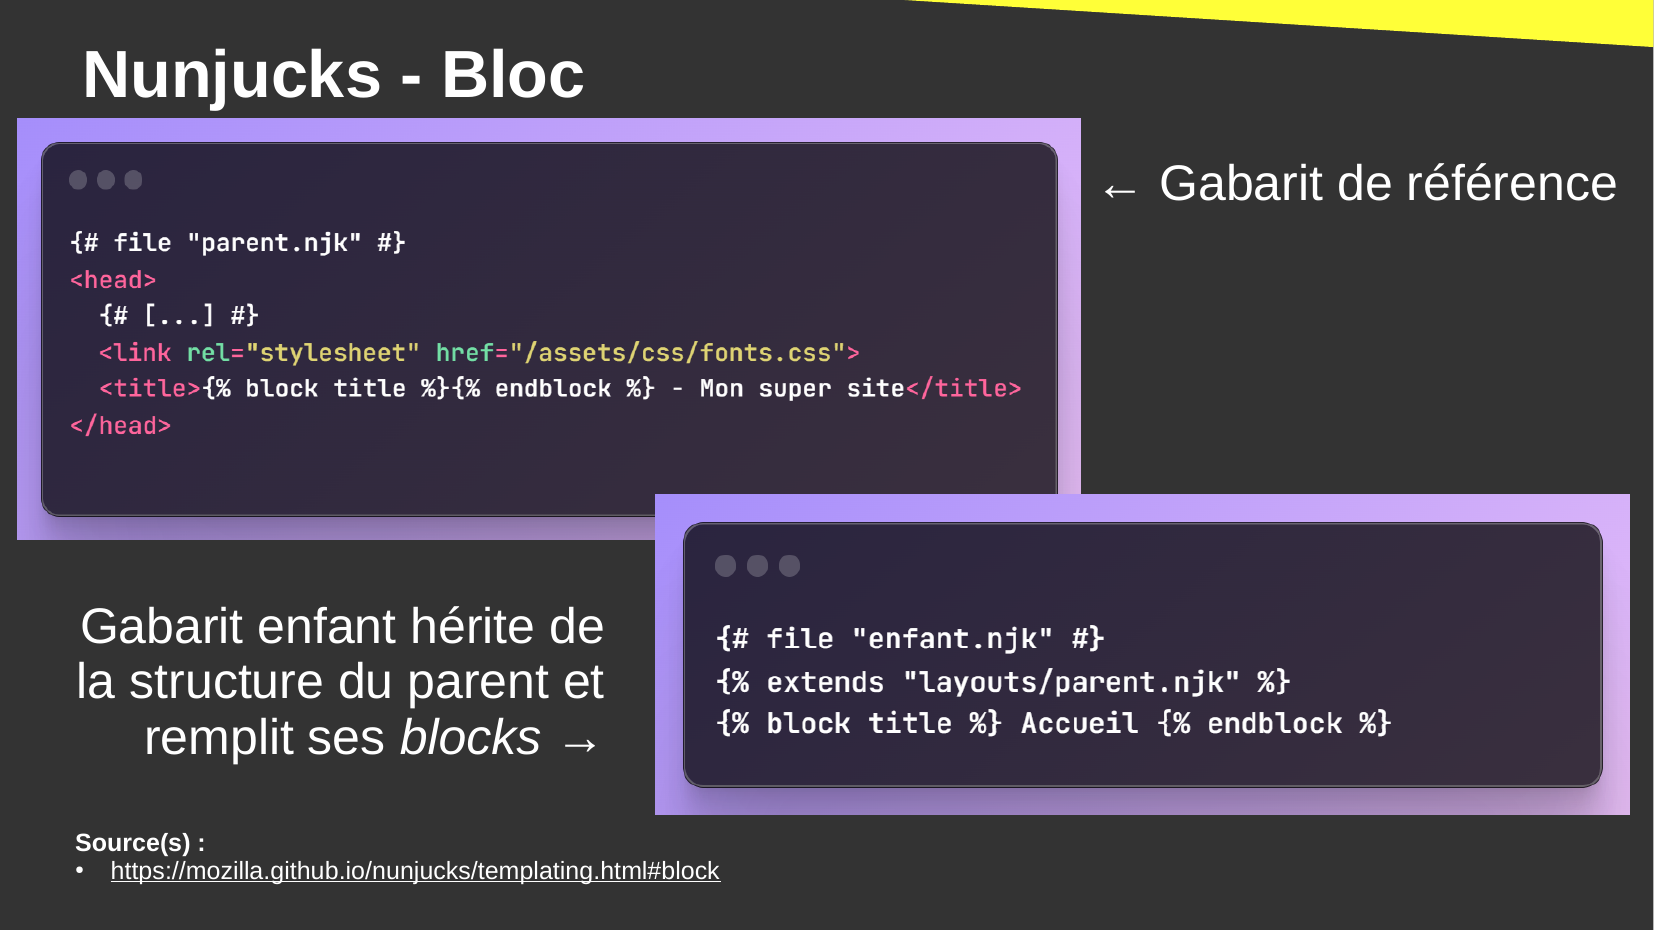

# Nunjucks - Bloc
← Gabarit de référence
Gabarit enfant hérite de la structure du parent et remplit ses blocks →
Source(s) :
https://mozilla.github.io/nunjucks/templating.html#block